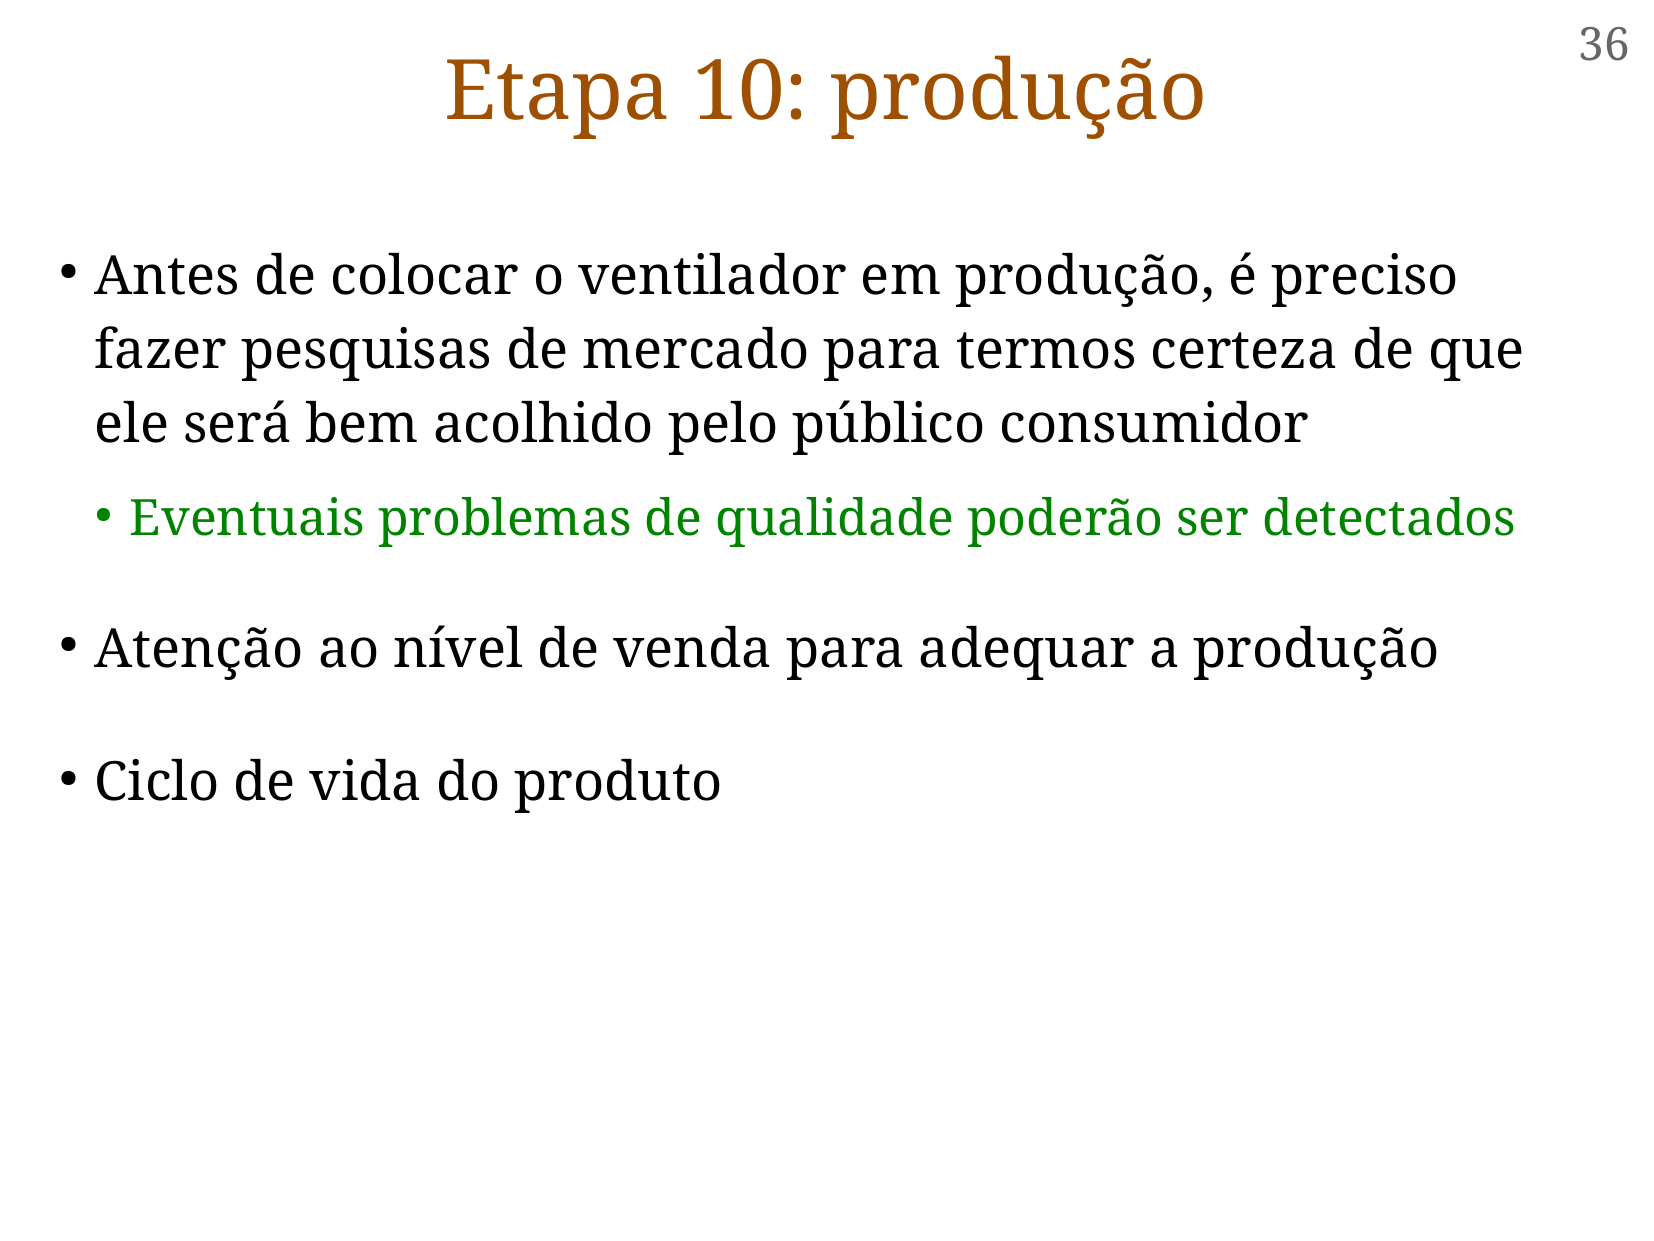

36
# Etapa 10: produção
Antes de colocar o ventilador em produção, é preciso fazer pesquisas de mercado para termos certeza de que ele será bem acolhido pelo público consumidor
Eventuais problemas de qualidade poderão ser detectados
Atenção ao nível de venda para adequar a produção
Ciclo de vida do produto